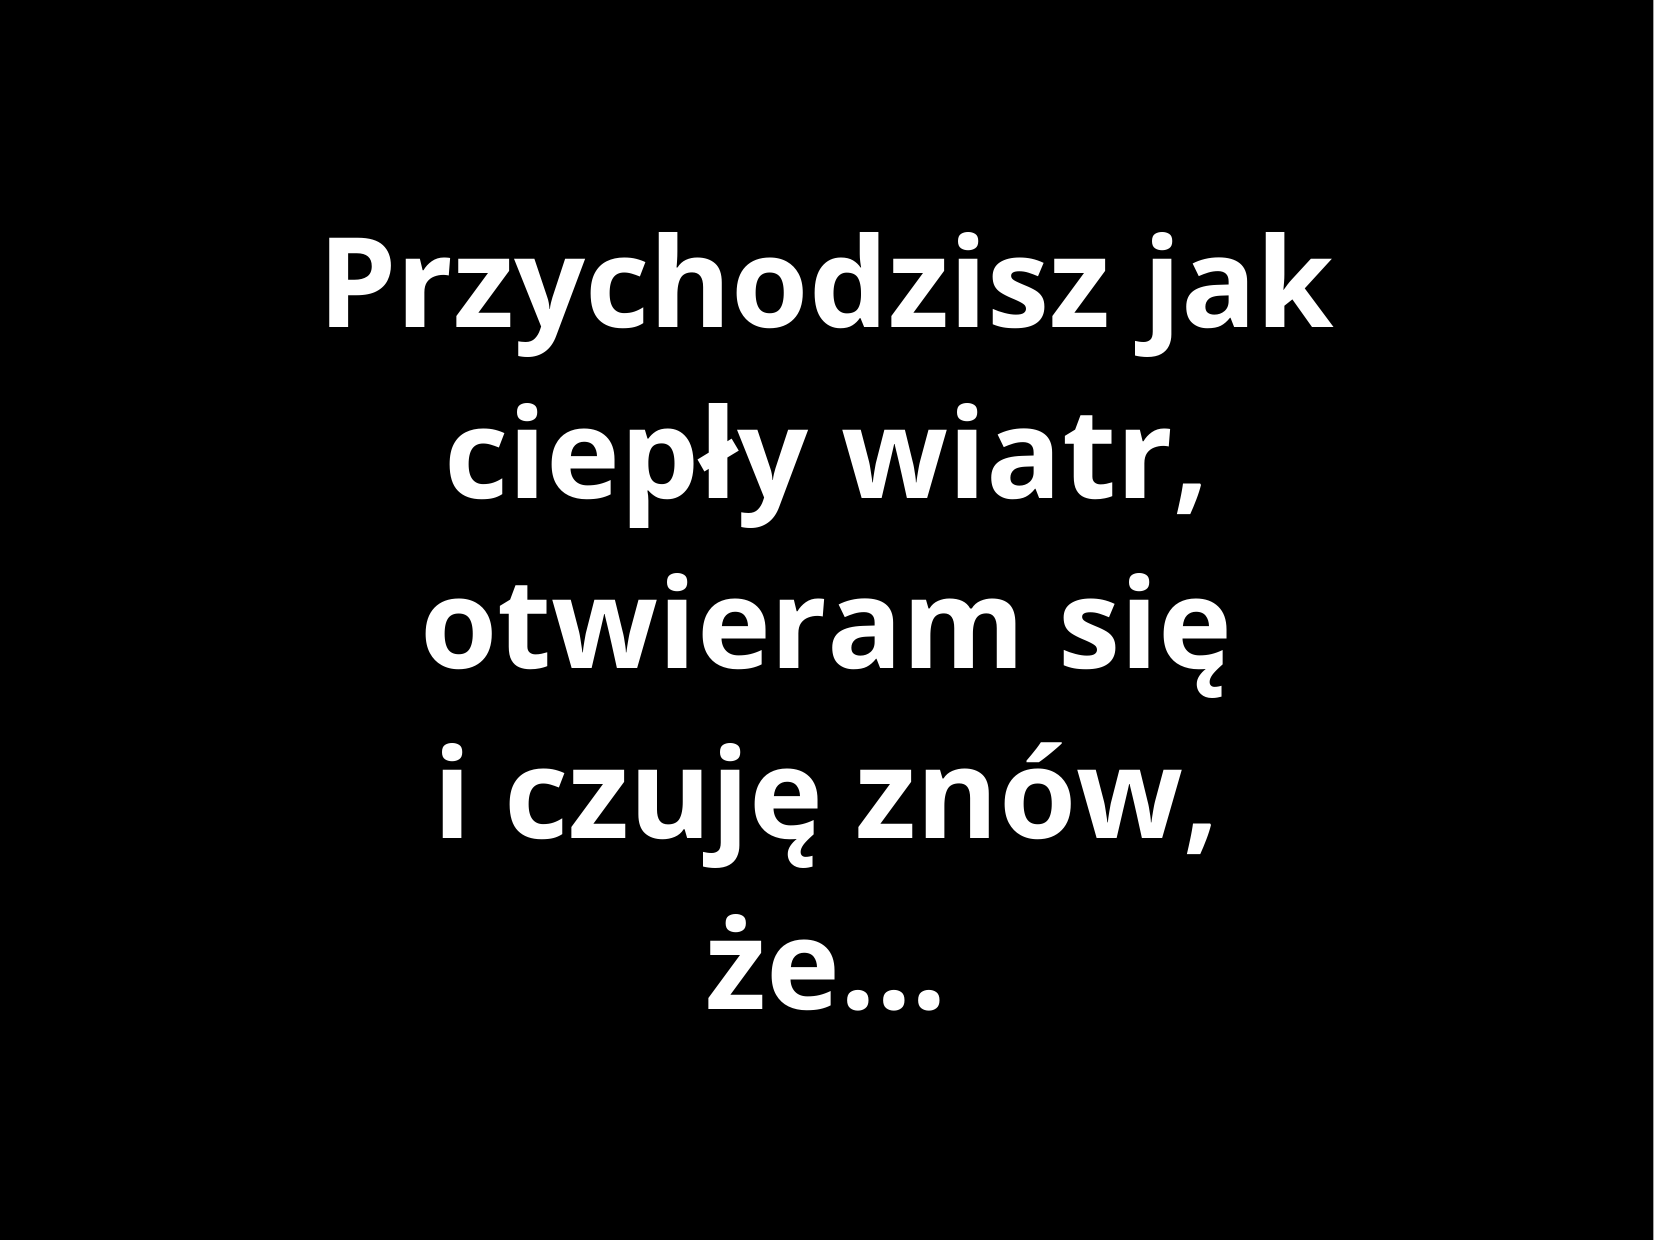

# Przychodzisz jak ciepły wiatr, otwieram się i czuję znów, że...